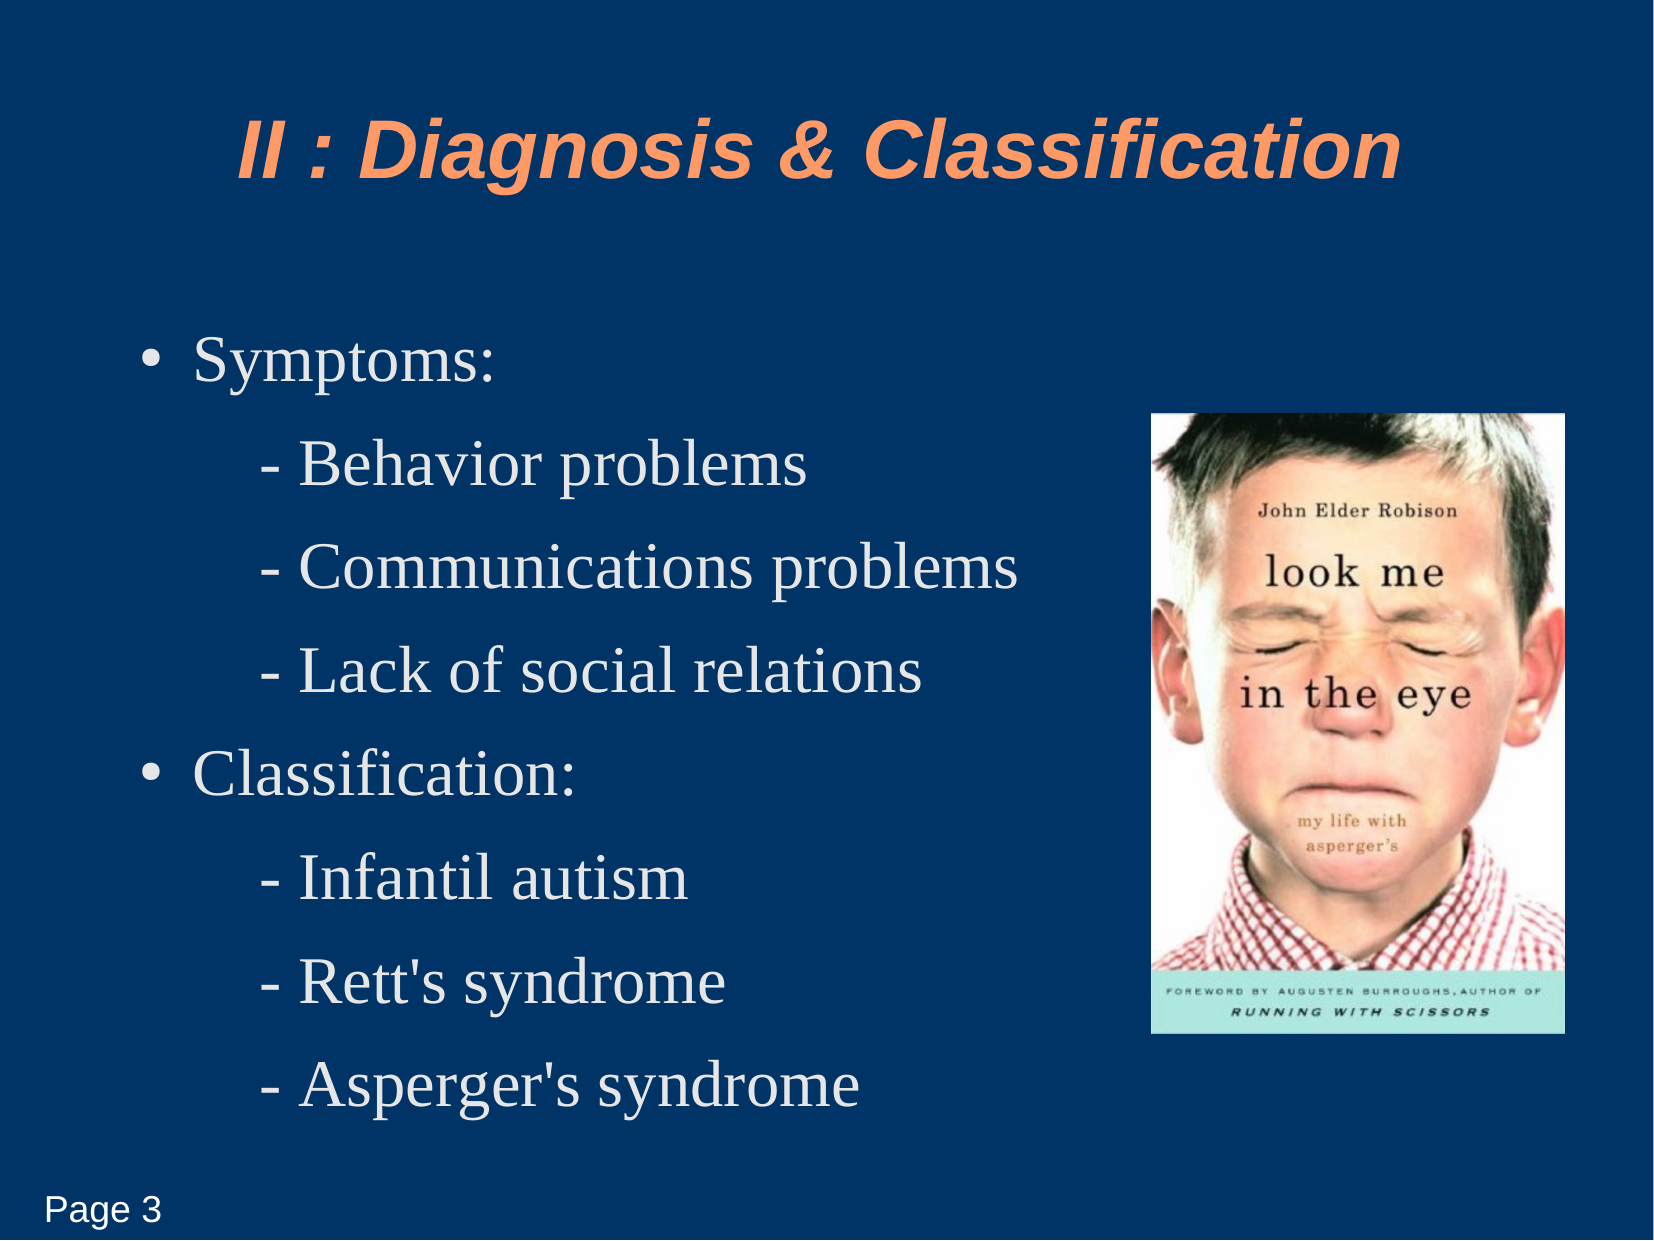

# II : Diagnosis & Classification
Symptoms:
 - Behavior problems
 - Communications problems
 - Lack of social relations
Classification:
 - Infantil autism
 - Rett's syndrome
 - Asperger's syndrome
Page 3